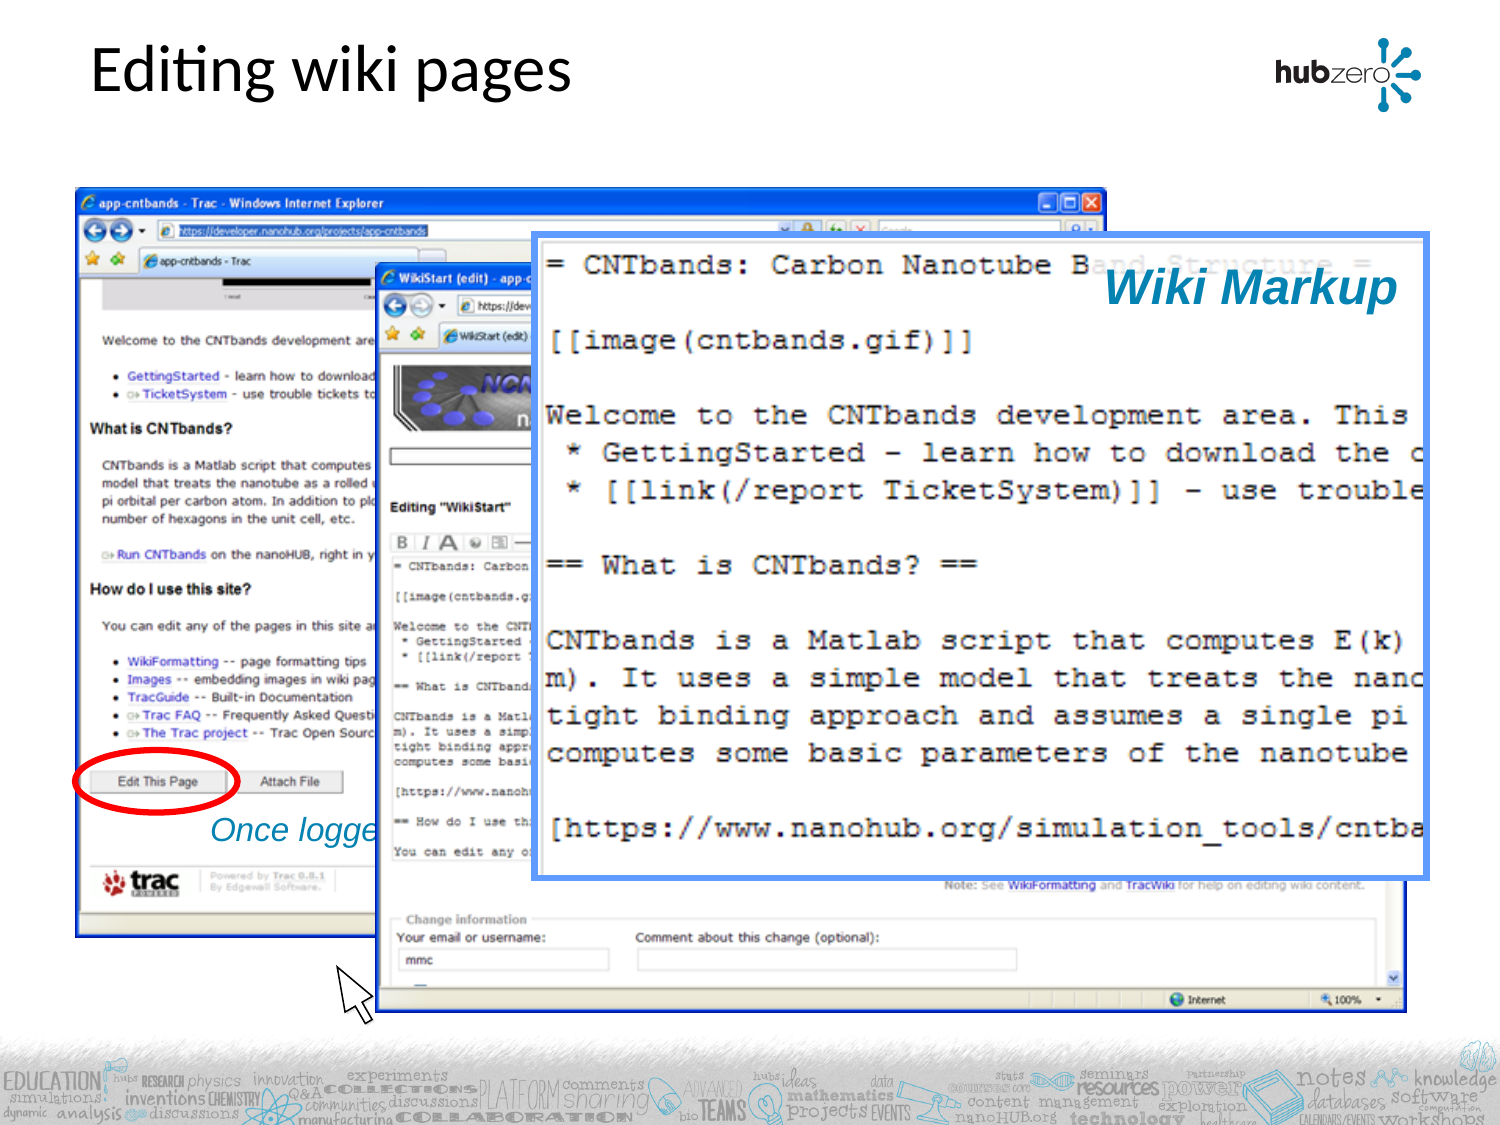

Editing wiki pages
Wiki Markup
Once logged in, you can edit